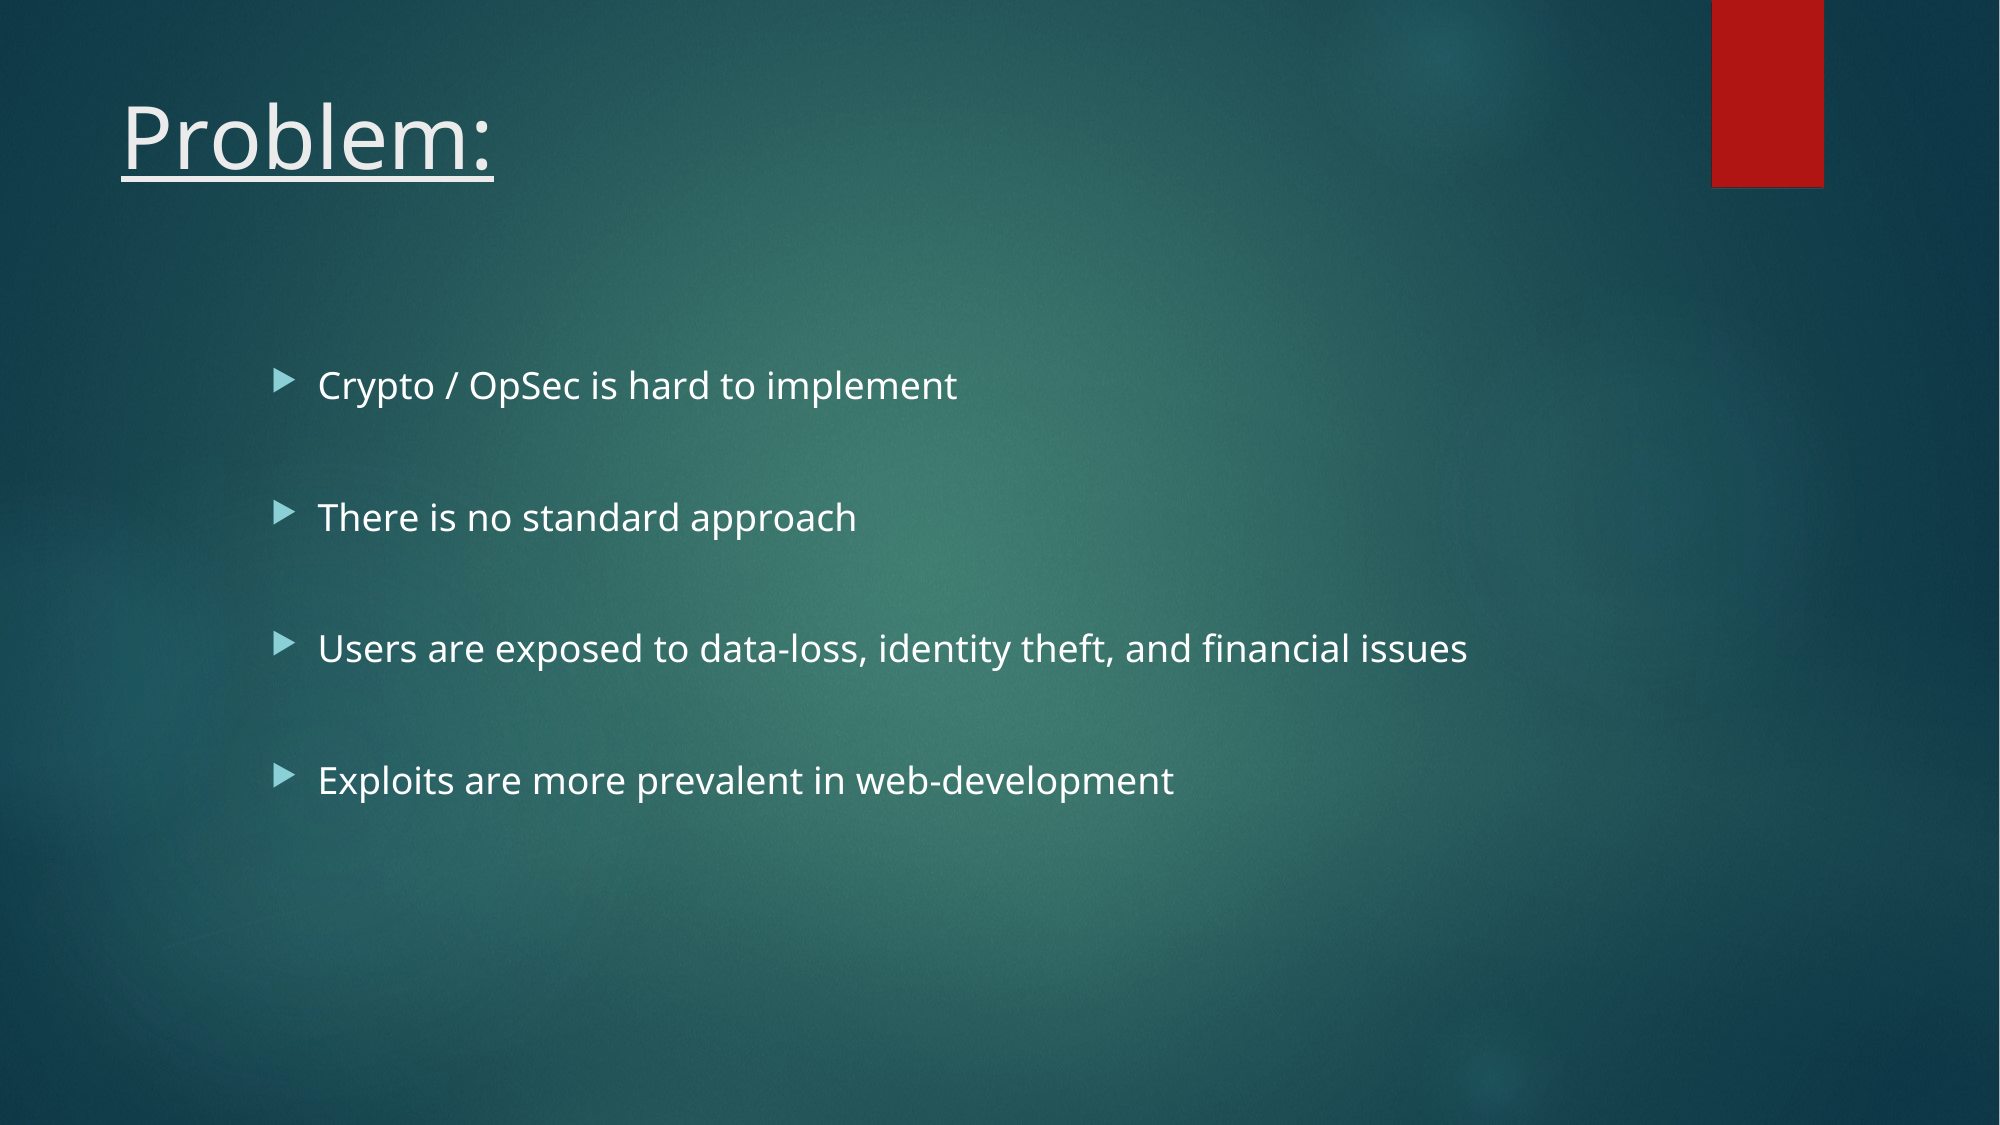

# Problem:
Crypto / OpSec is hard to implement
There is no standard approach
Users are exposed to data-loss, identity theft, and financial issues
Exploits are more prevalent in web-development